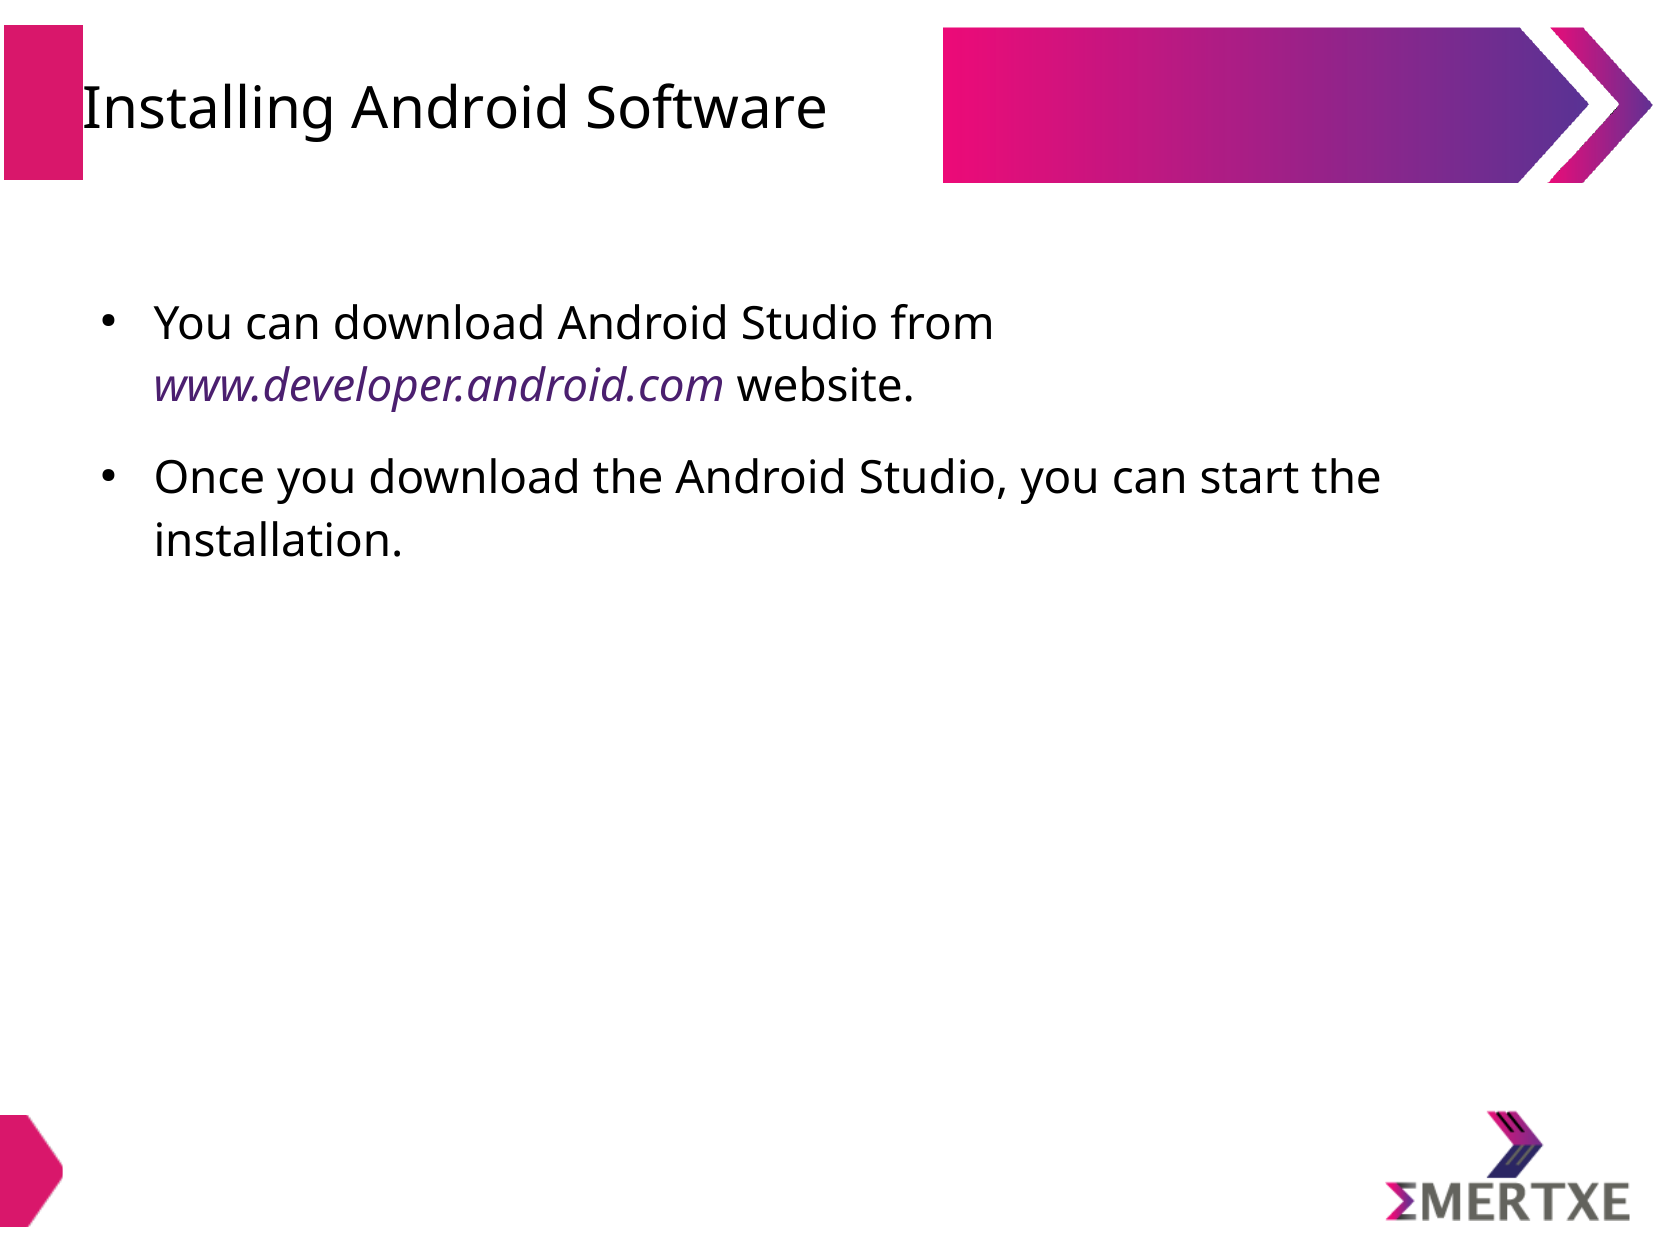

# Installing Android Software
You can download Android Studio from www.developer.android.com website.
Once you download the Android Studio, you can start the installation.